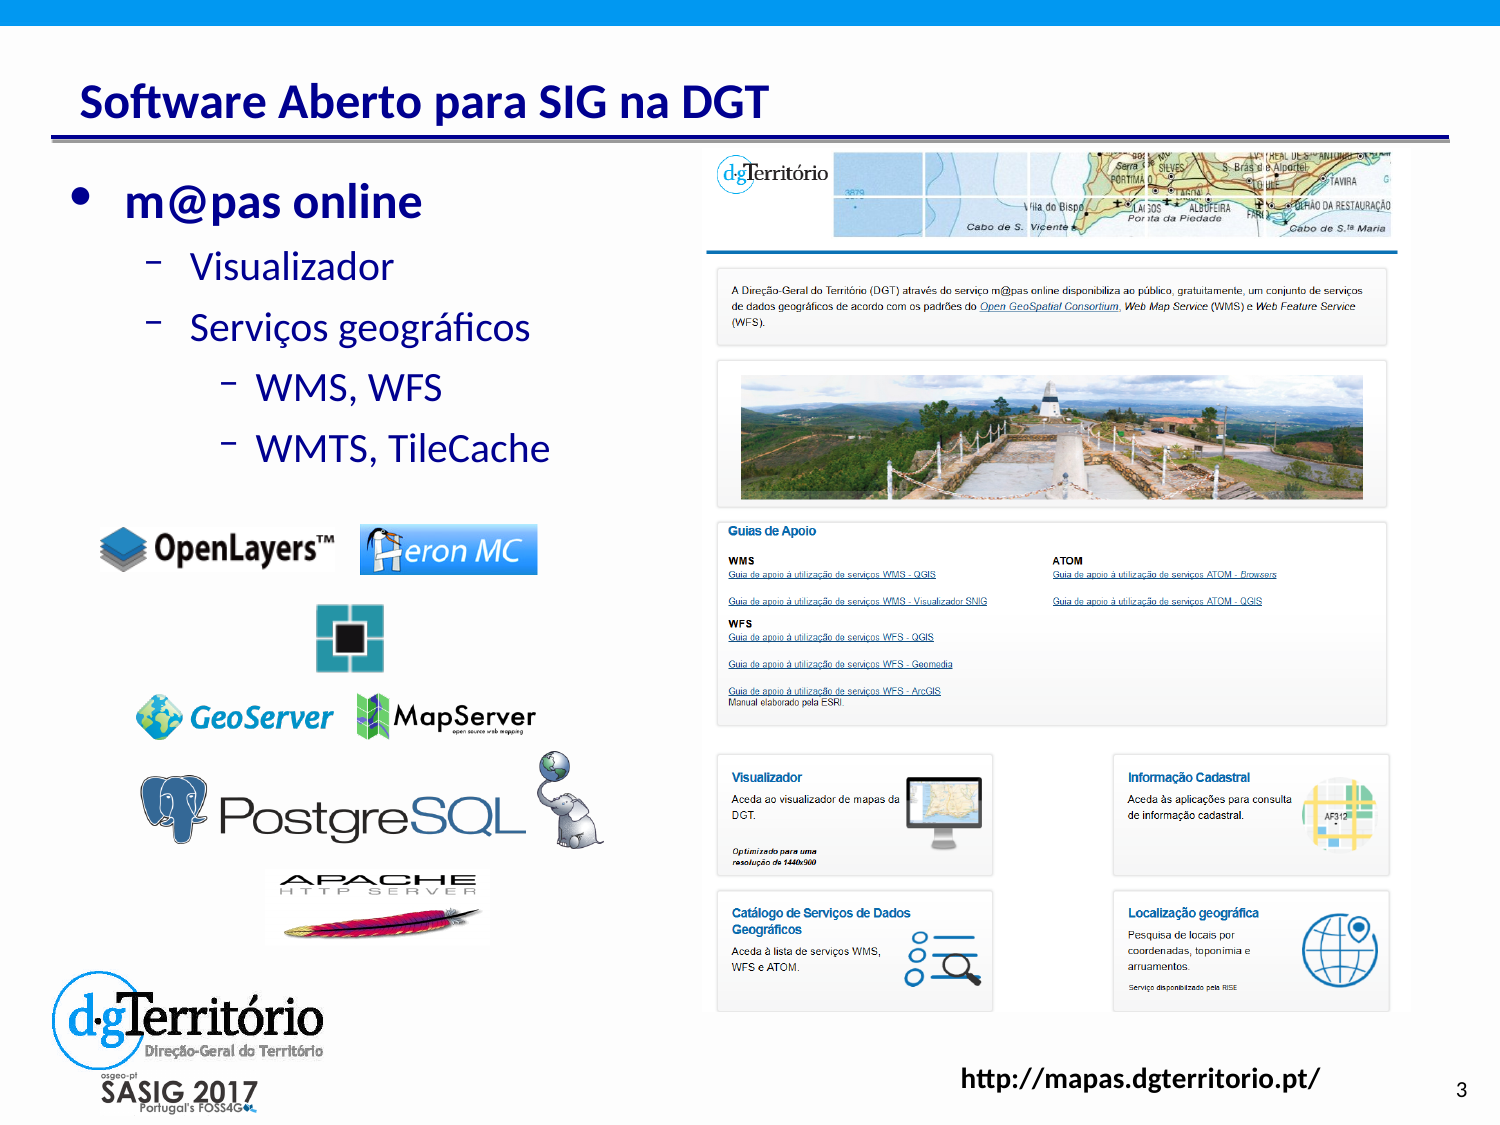

Software Aberto para SIG na DGT
# m@pas online
Visualizador
Serviços geográficos
WMS, WFS
WMTS, TileCache
http://mapas.dgterritorio.pt/